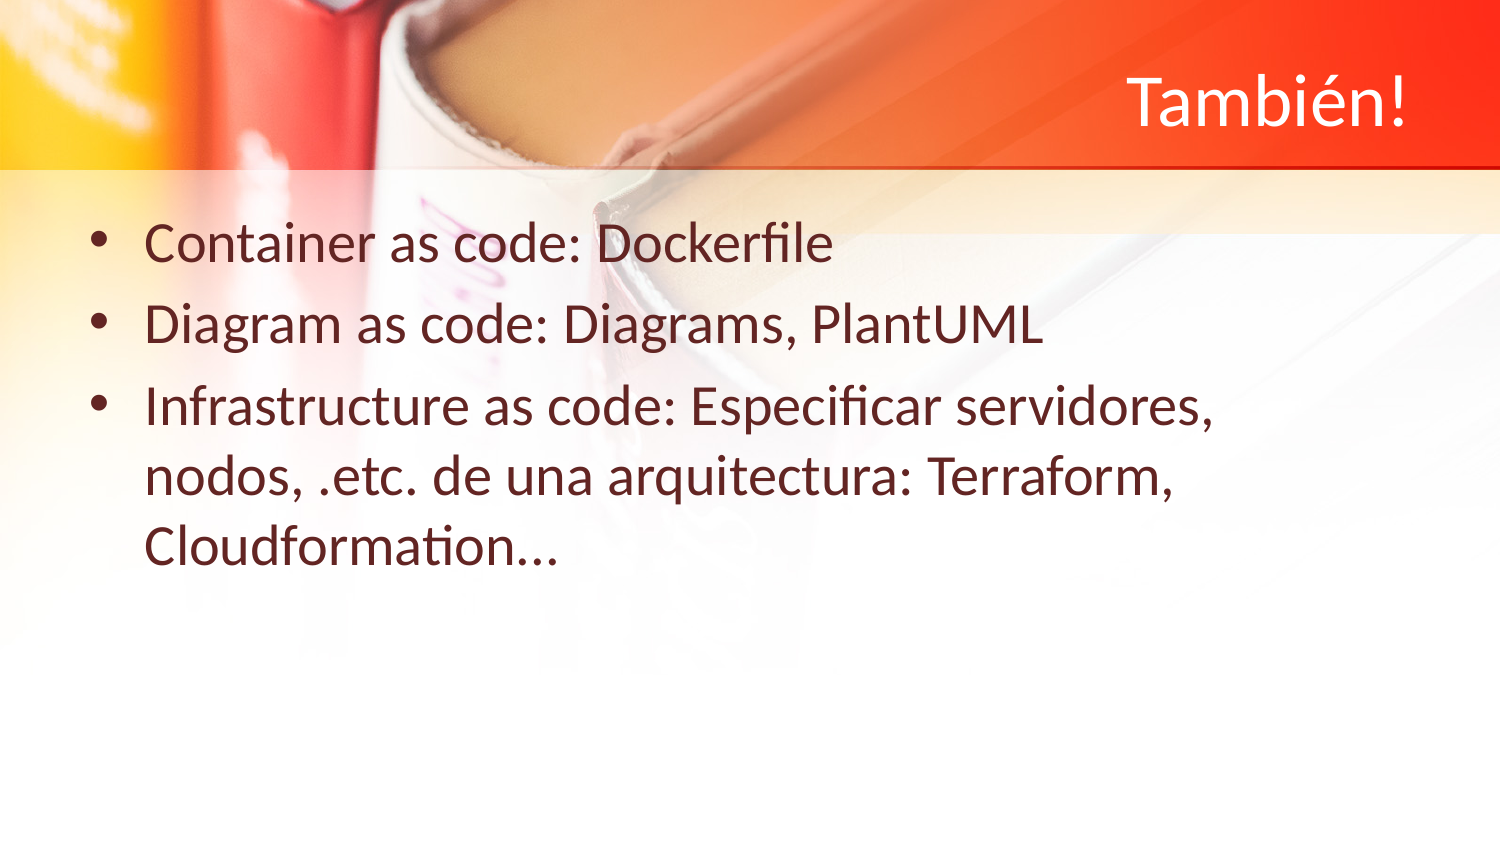

# También!
Container as code: Dockerfile
Diagram as code: Diagrams, PlantUML
Infrastructure as code: Especificar servidores, nodos, .etc. de una arquitectura: Terraform, Cloudformation...